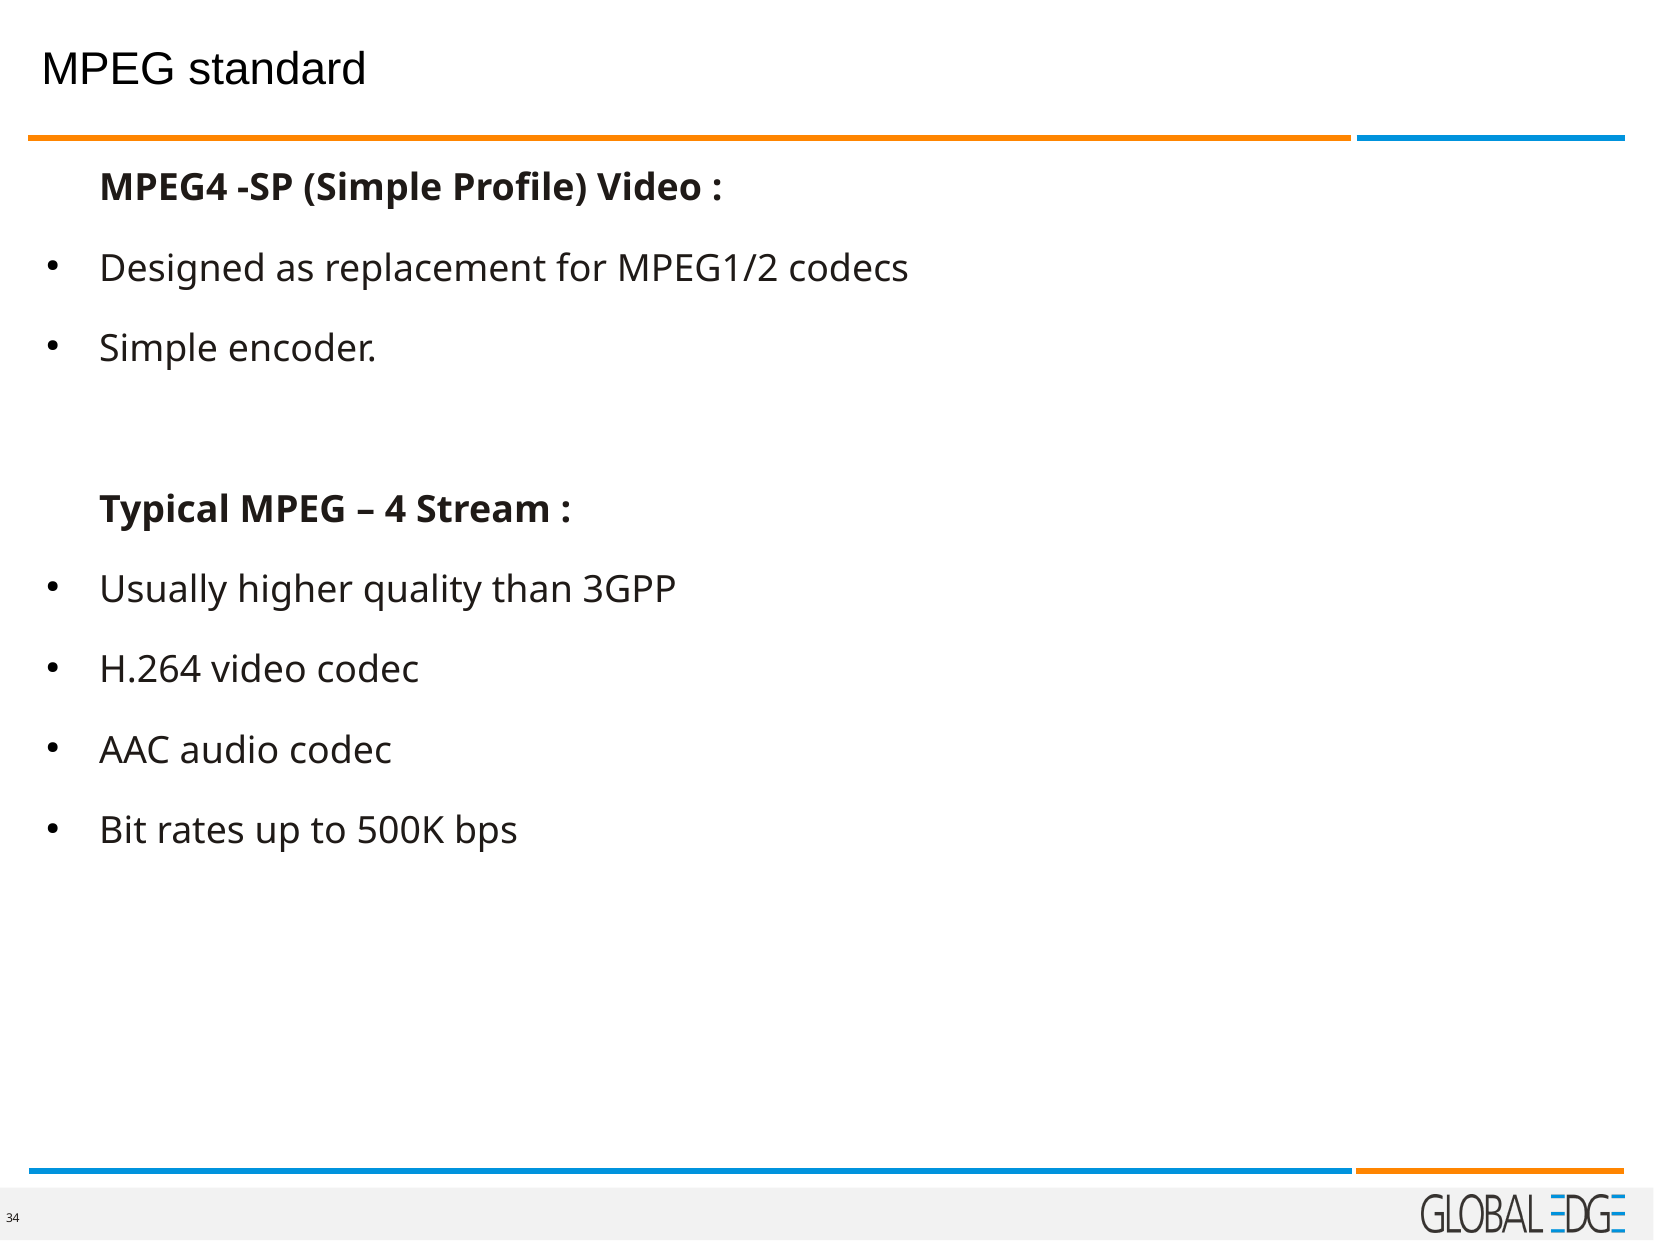

# MPEG standard
MPEG4 -SP (Simple Profile) Video :
Designed as replacement for MPEG1/2 codecs
Simple encoder.
Typical MPEG – 4 Stream :
Usually higher quality than 3GPP
H.264 video codec
AAC audio codec
Bit rates up to 500K bps